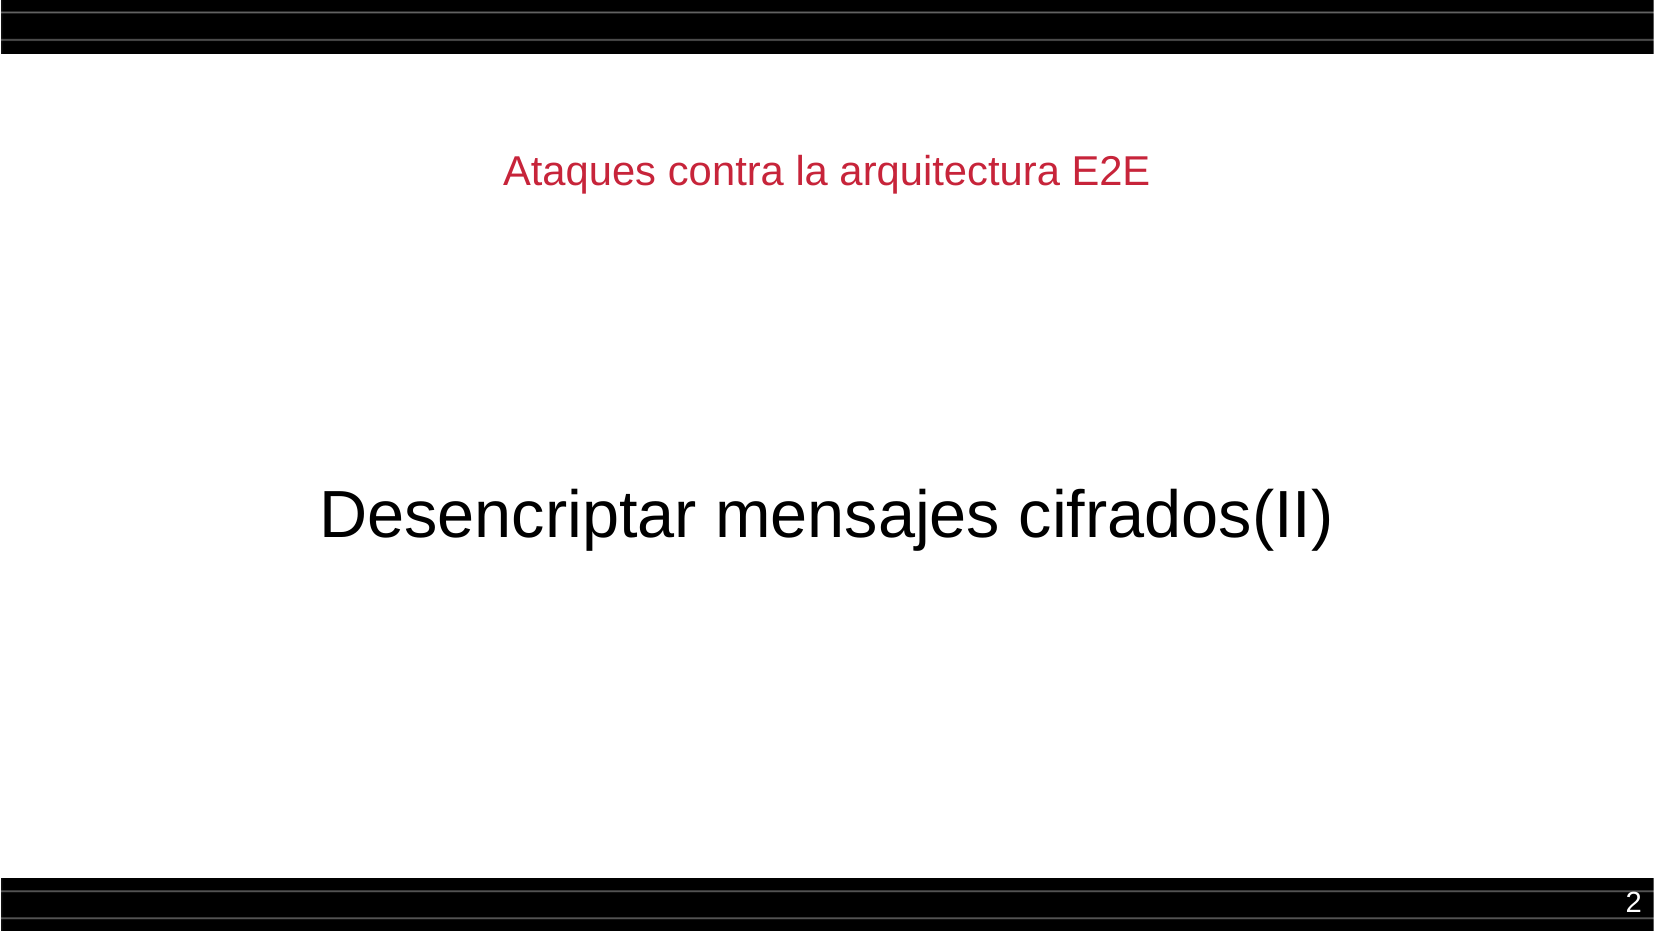

# Ataques contra la arquitectura E2E
Desencriptar mensajes cifrados(II)